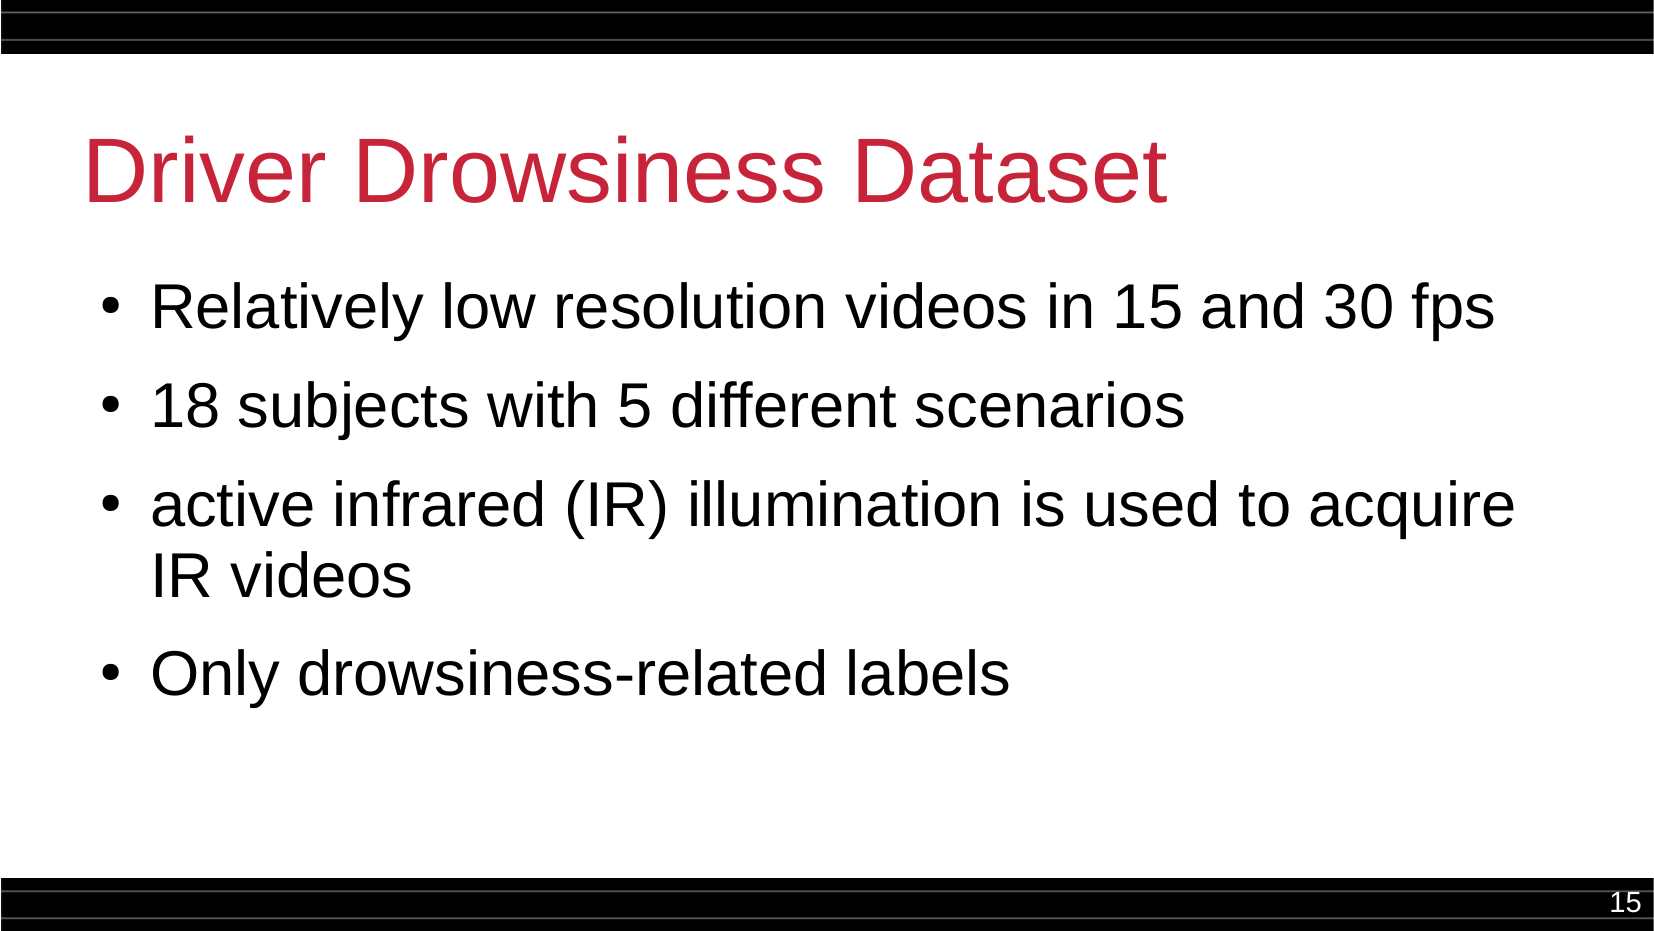

# Driver Drowsiness Dataset
Relatively low resolution videos in 15 and 30 fps
18 subjects with 5 different scenarios
active infrared (IR) illumination is used to acquire IR videos
Only drowsiness-related labels